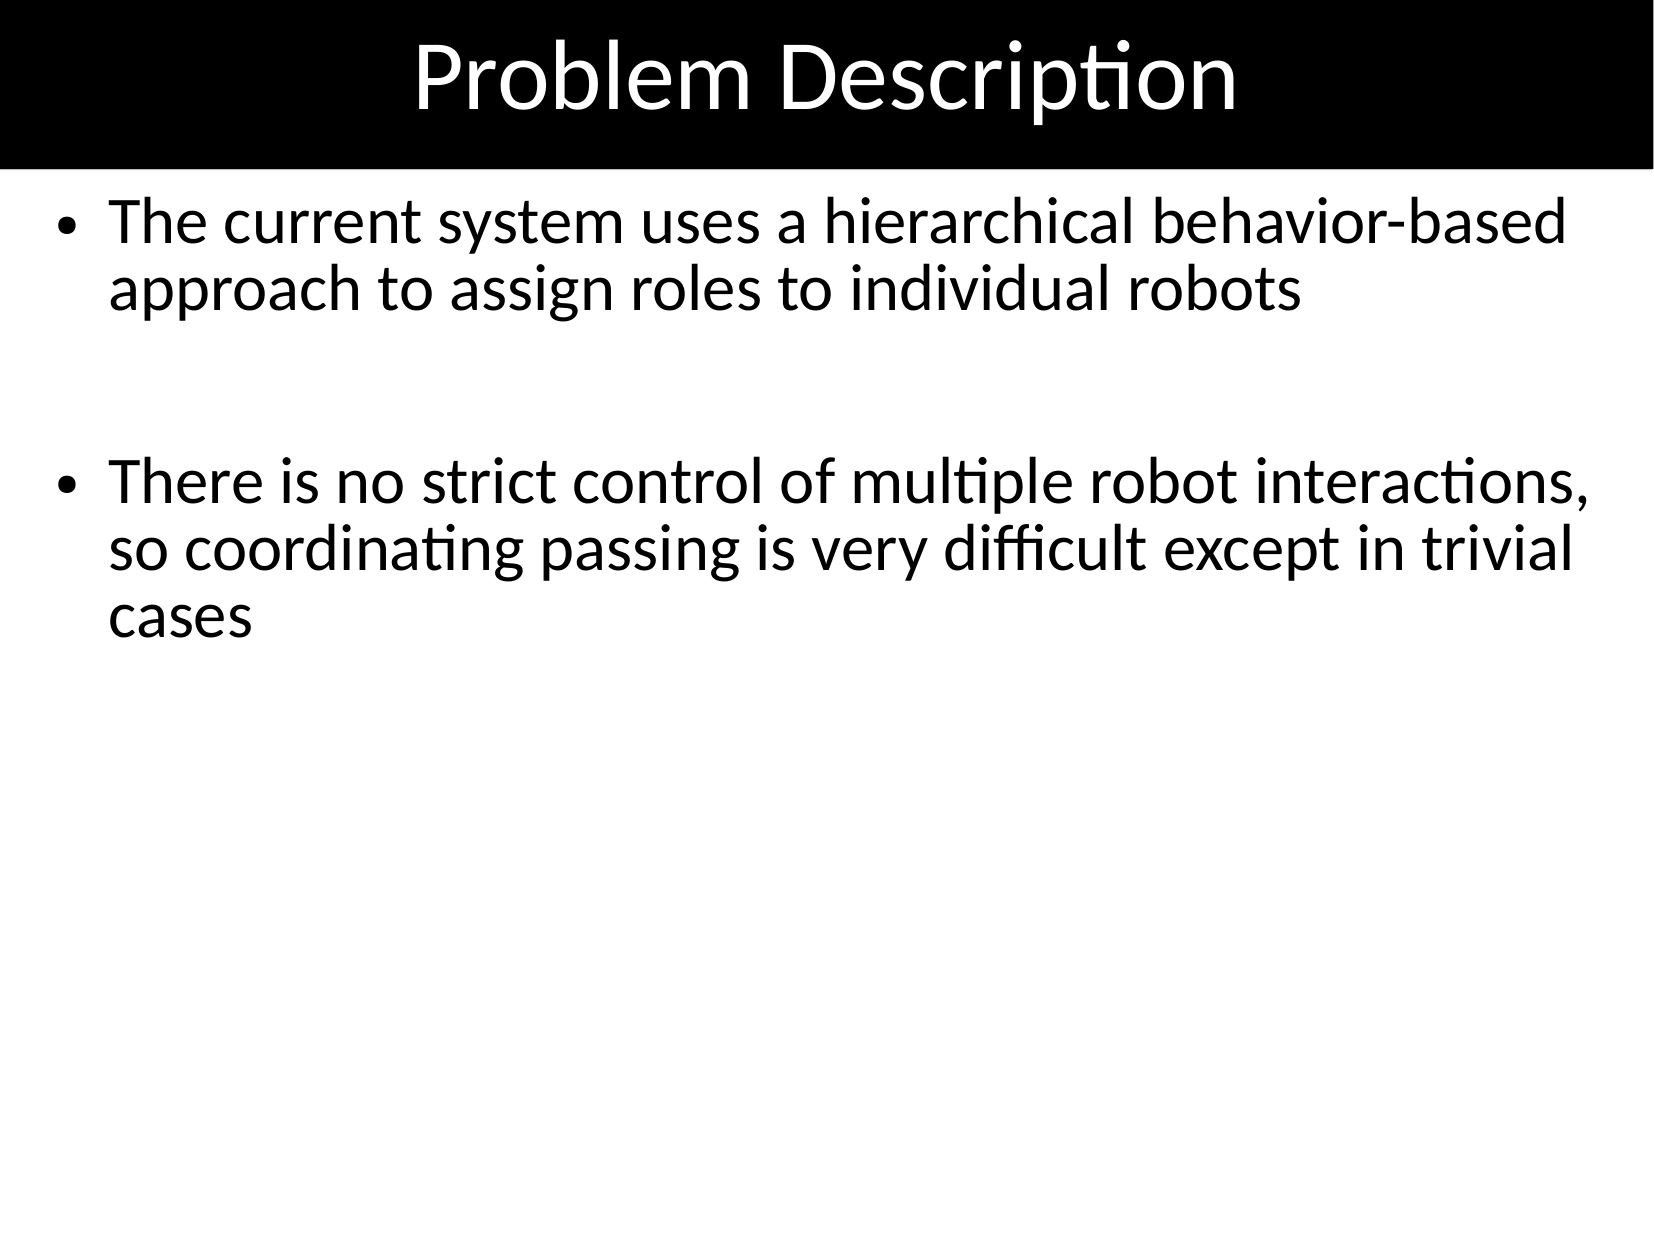

# Problem Description
The current system uses a hierarchical behavior-based approach to assign roles to individual robots
There is no strict control of multiple robot interactions, so coordinating passing is very difficult except in trivial cases